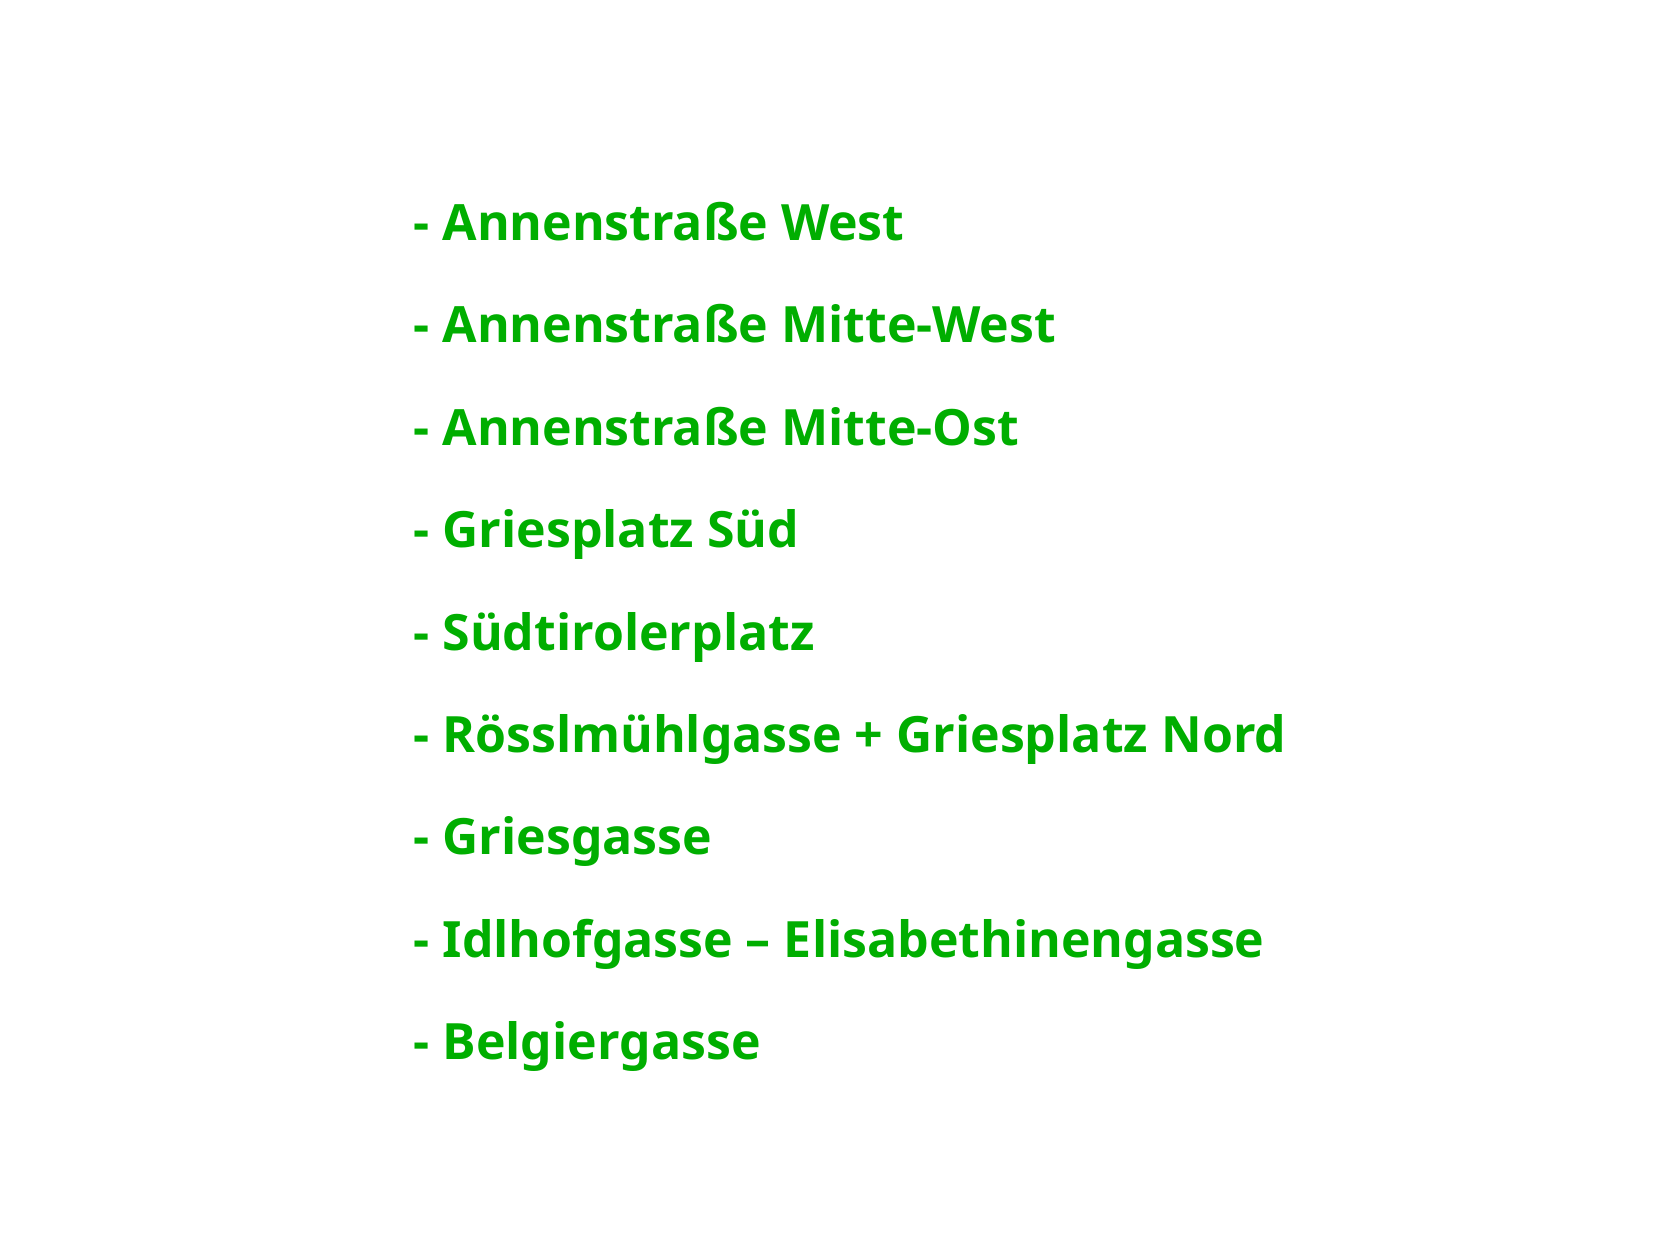

# - Annenstraße West - Annenstraße Mitte-West - Annenstraße Mitte-Ost - Griesplatz Süd - Südtirolerplatz - Rösslmühlgasse + Griesplatz Nord - Griesgasse - Idlhofgasse – Elisabethinengasse - Belgiergasse